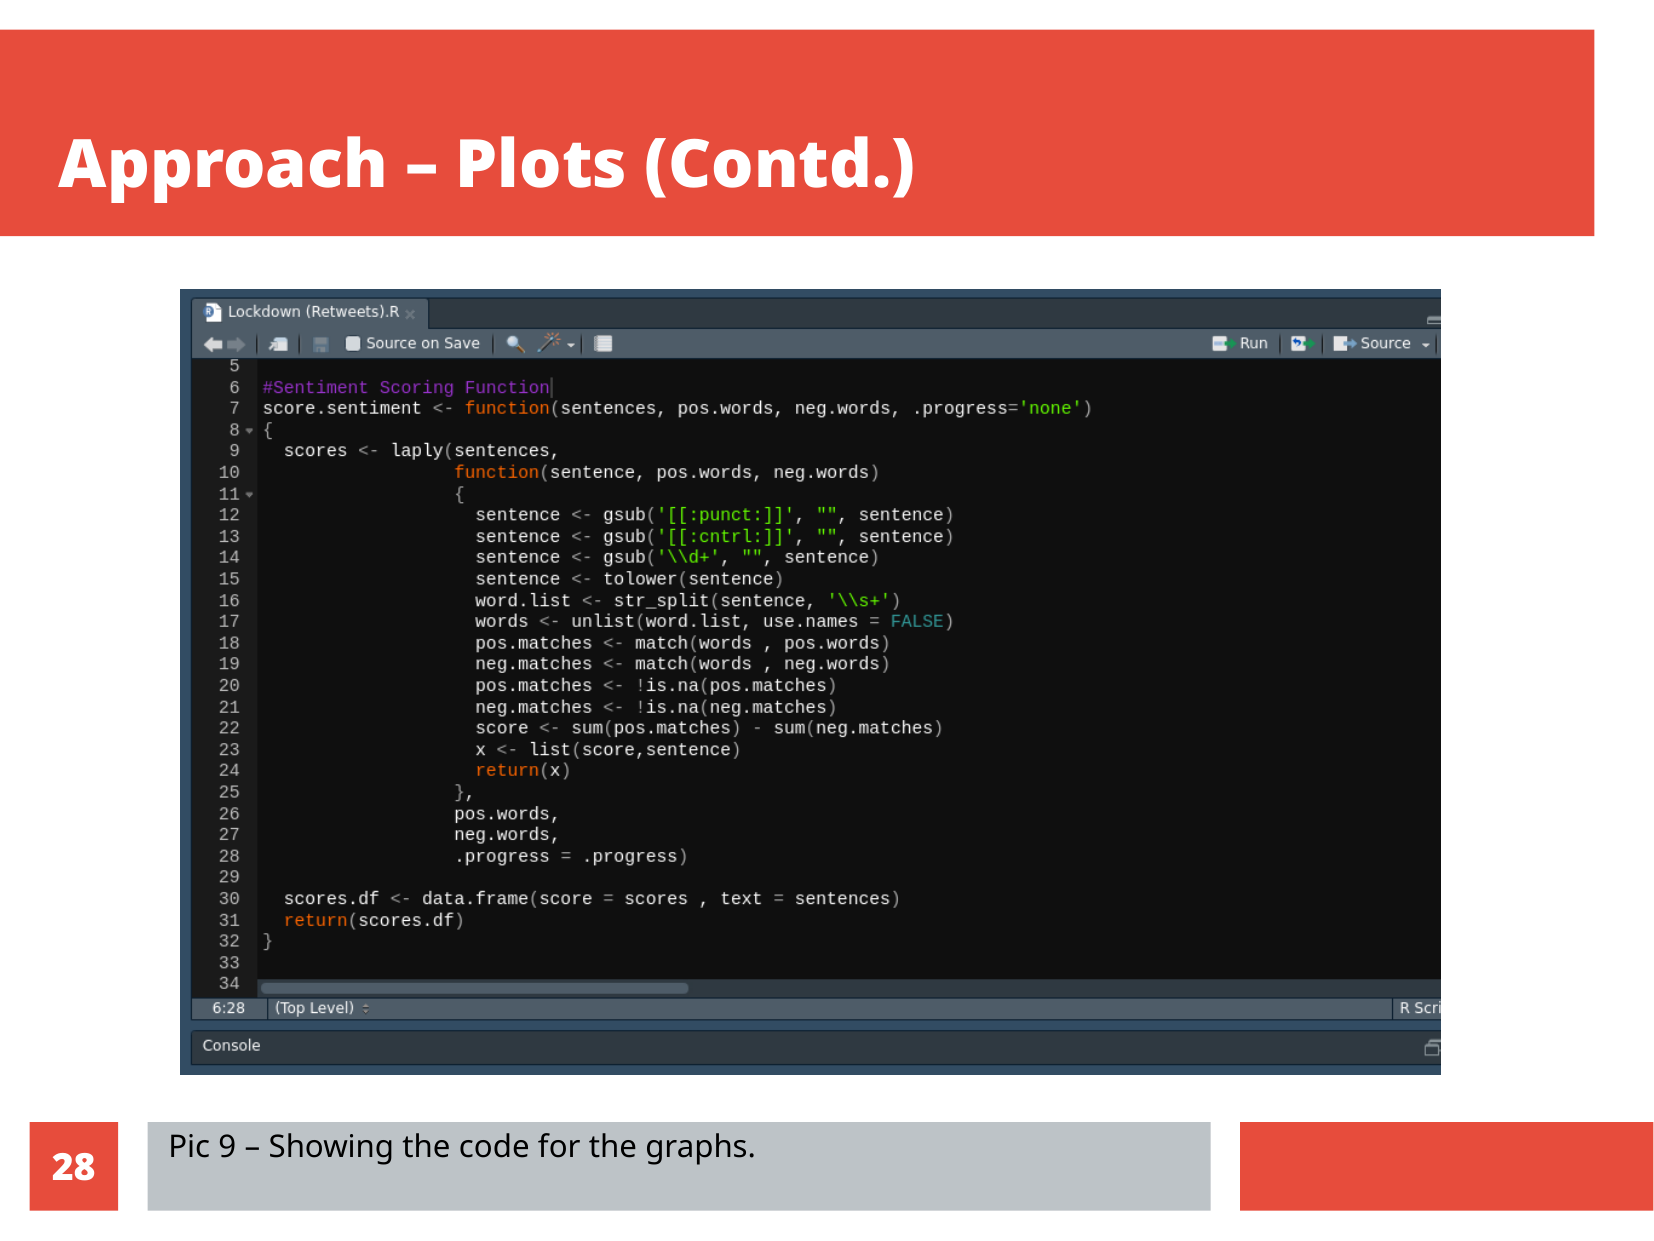

# Approach – Plots (Contd.)
Pic 9 – Showing the code for the graphs.
28